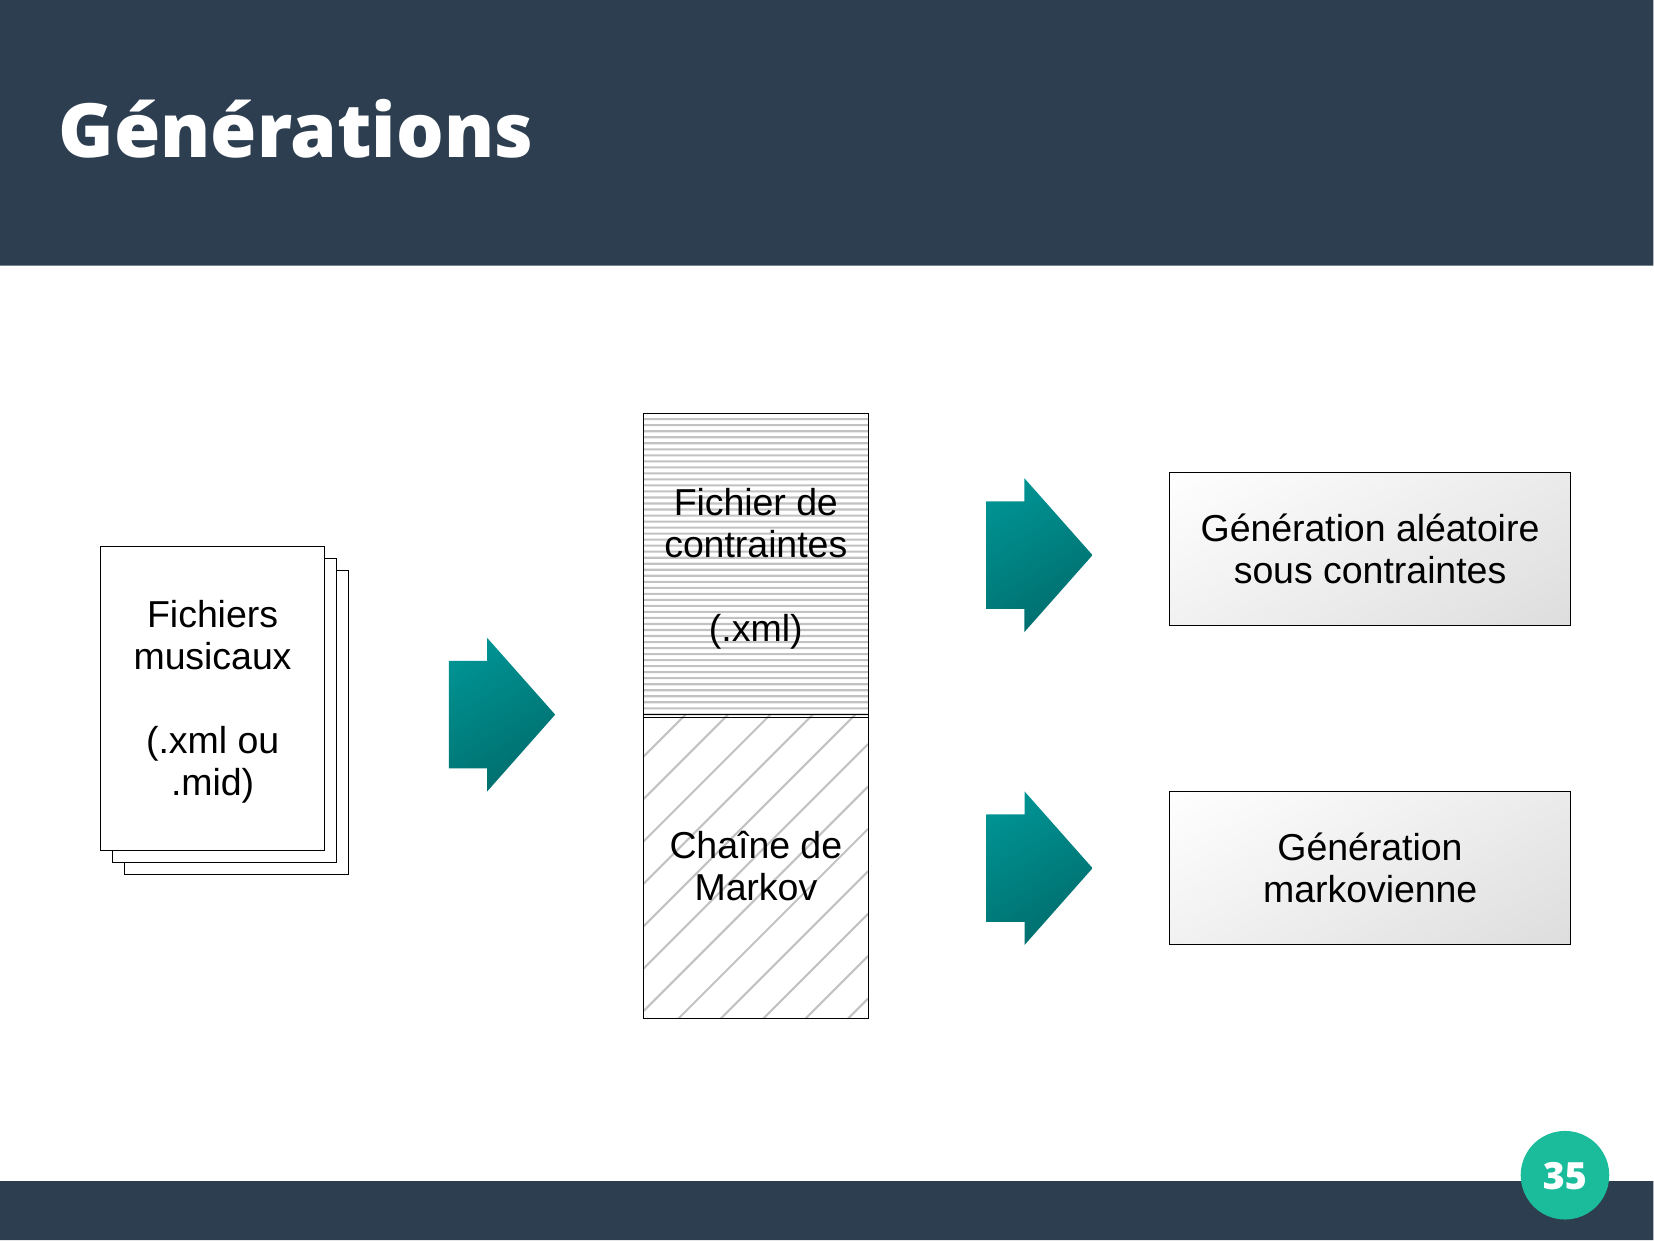

# Générations
Fichier de
contraintes
(.xml)
Génération aléatoire
sous contraintes
Fichiers
musicaux
(.xml ou
.mid)
Fichiers
musicaux
(.xml ou
.mid)
Fichiers
musicaux
(.xml ou
.mid)
Chaîne de
Markov
Génération
markovienne
35